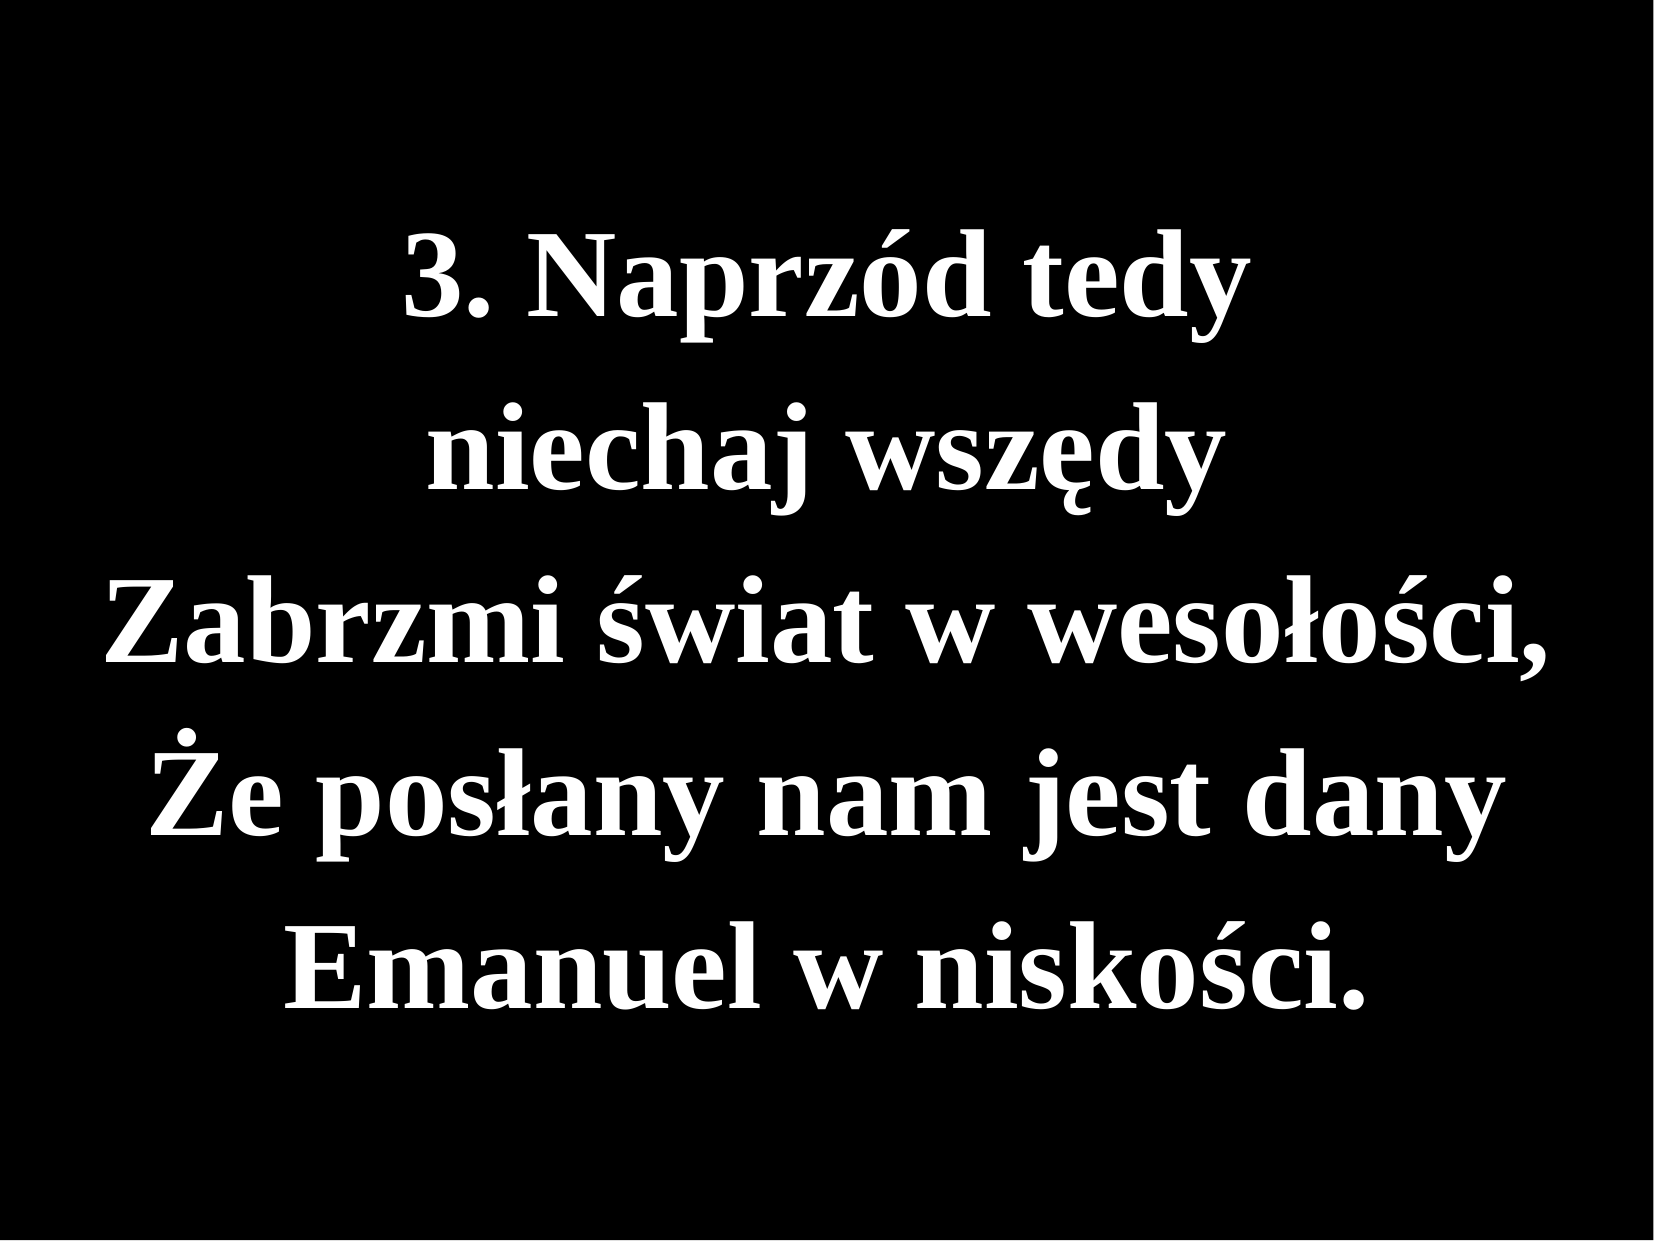

# 3. Naprzód tedy ppp niechaj wszędy ppp Zabrzmi świat w wesołości, ppp Że posłany nam jest dany ppp Emanuel w niskości.